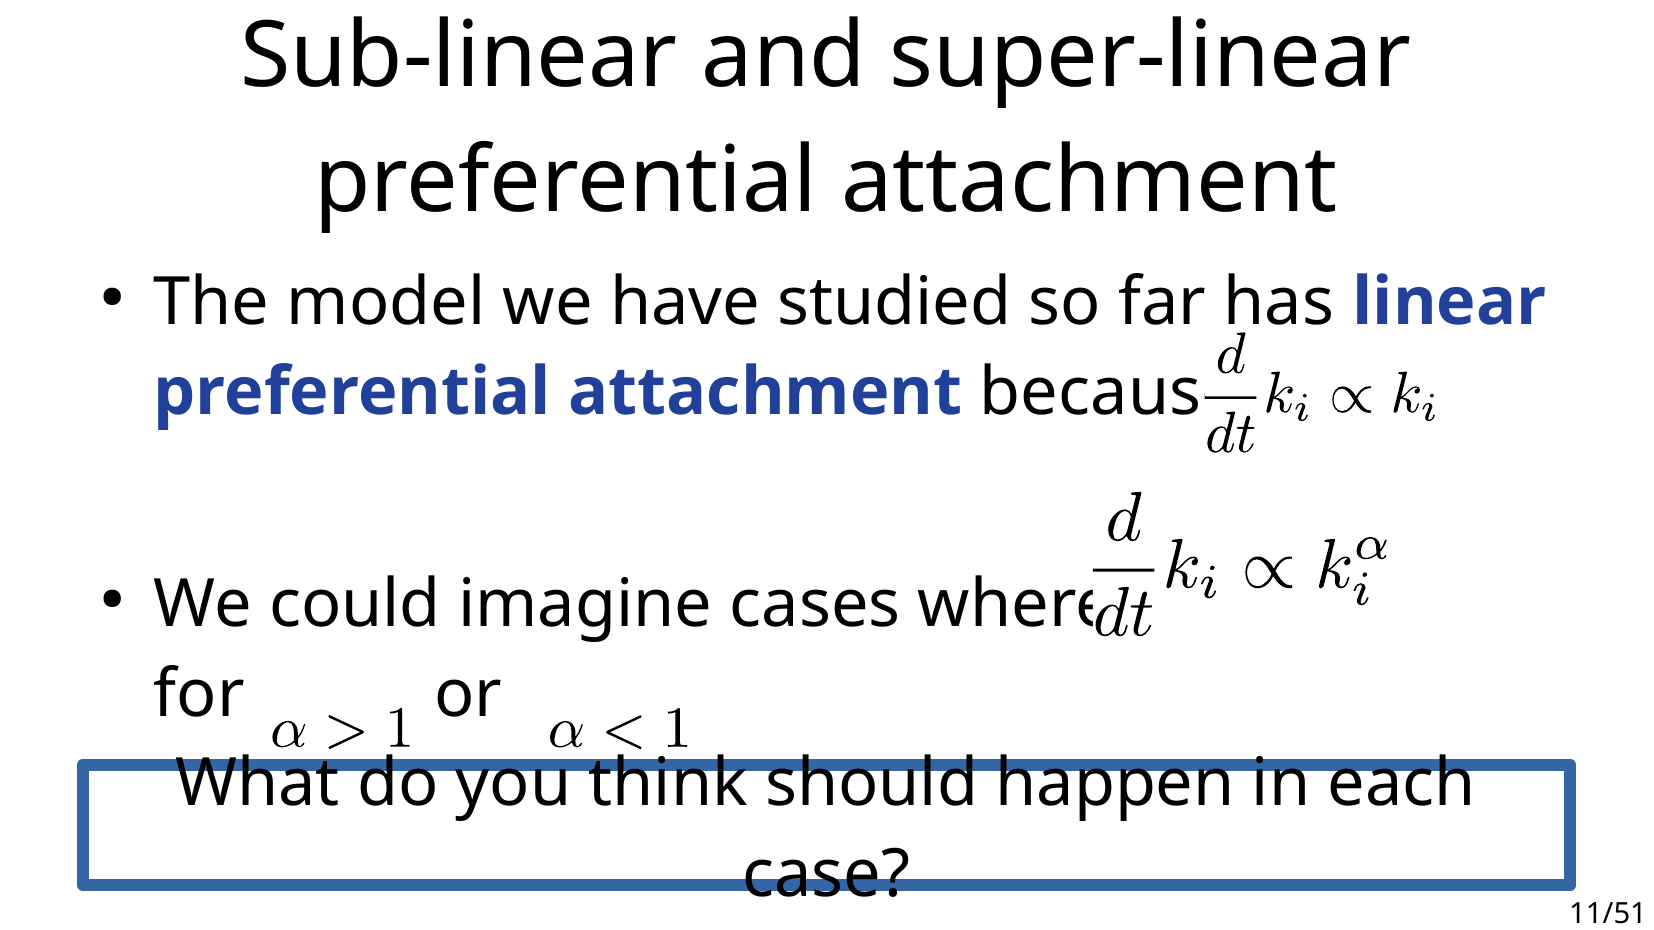

# Sub-linear and super-linear preferential attachment
The model we have studied so far has linear preferential attachment because
We could imagine cases where
for or
What do you think should happen in each case?
11